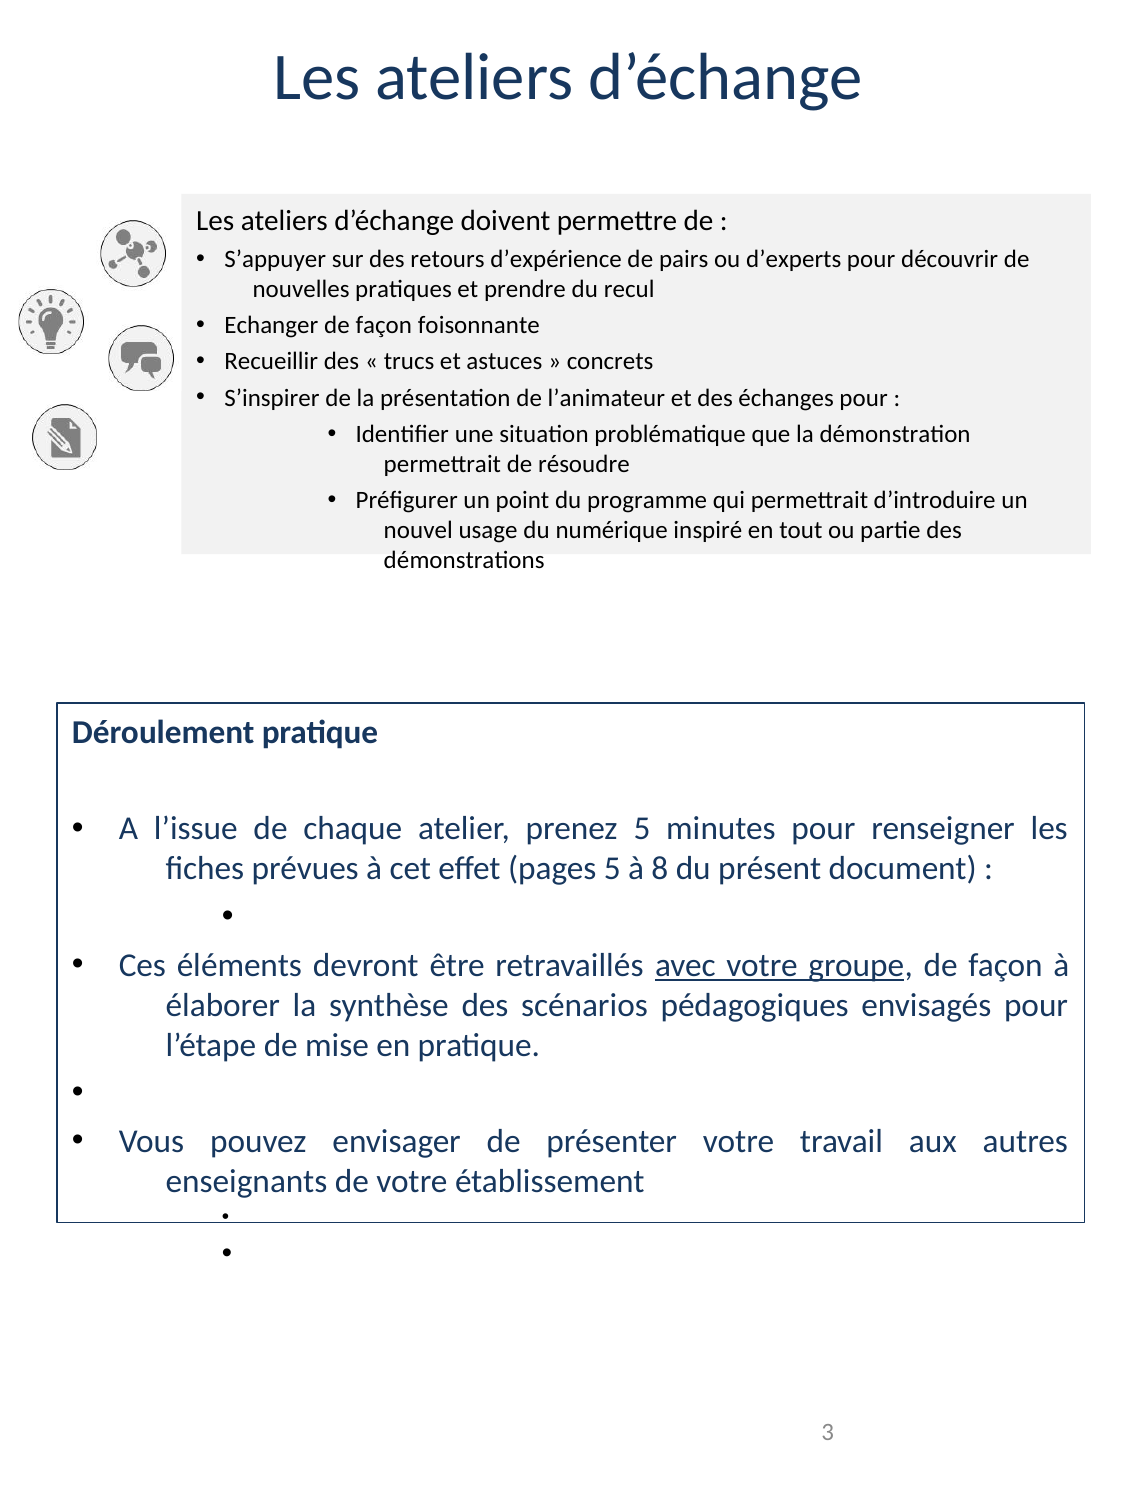

# Les ateliers d’échange
Les ateliers d’échange doivent permettre de :
S’appuyer sur des retours d’expérience de pairs ou d’experts pour découvrir de nouvelles pratiques et prendre du recul
Echanger de façon foisonnante
Recueillir des « trucs et astuces » concrets
S’inspirer de la présentation de l’animateur et des échanges pour :
Identifier une situation problématique que la démonstration permettrait de résoudre
Préfigurer un point du programme qui permettrait d’introduire un nouvel usage du numérique inspiré en tout ou partie des démonstrations
Déroulement pratique
A l’issue de chaque atelier, prenez 5 minutes pour renseigner les fiches prévues à cet effet (pages 5 à 8 du présent document) :
Ces éléments devront être retravaillés avec votre groupe, de façon à élaborer la synthèse des scénarios pédagogiques envisagés pour l’étape de mise en pratique.
Vous pouvez envisager de présenter votre travail aux autres enseignants de votre établissement